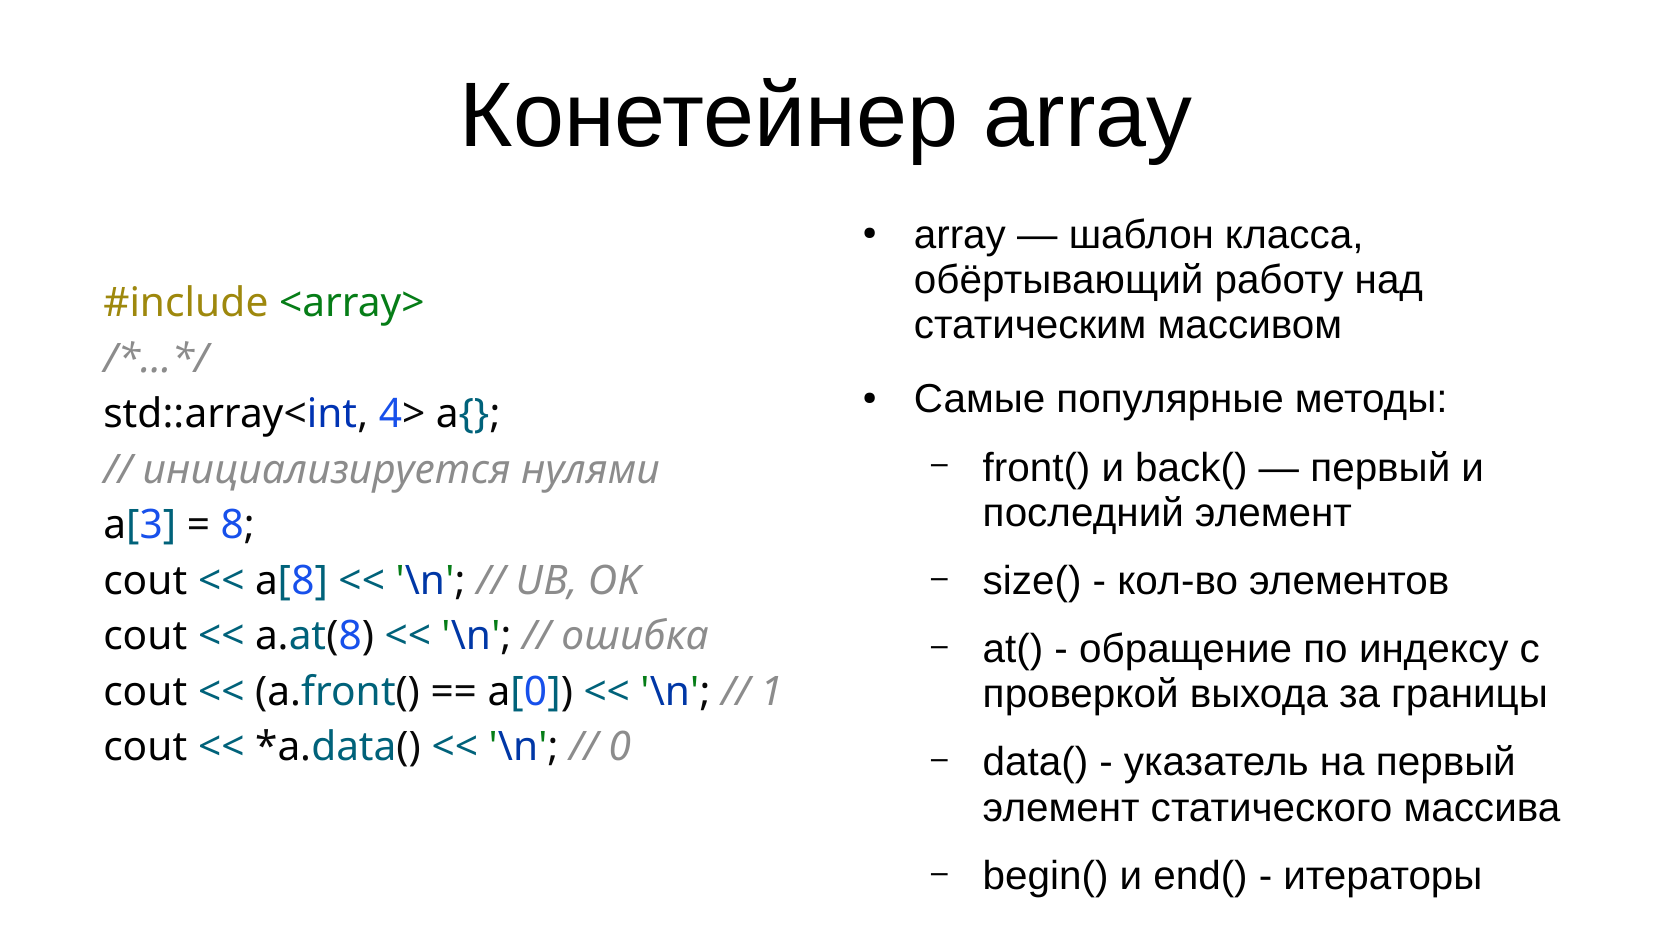

# Конетейнер array
array — шаблон класса, обёртывающий работу над статическим массивом
Самые популярные методы:
front() и back() — первый и последний элемент
size() - кол-во элементов
at() - обращение по индексу с проверкой выхода за границы
data() - указатель на первый элемент статического массива
begin() и end() - итераторы
#include <array>
/*...*/
std::array<int, 4> a{};
// инициализируется нулями
a[3] = 8;
cout << a[8] << '\n'; // UB, OK
cout << a.at(8) << '\n'; // ошибка
cout << (a.front() == a[0]) << '\n'; // 1
cout << *a.data() << '\n'; // 0